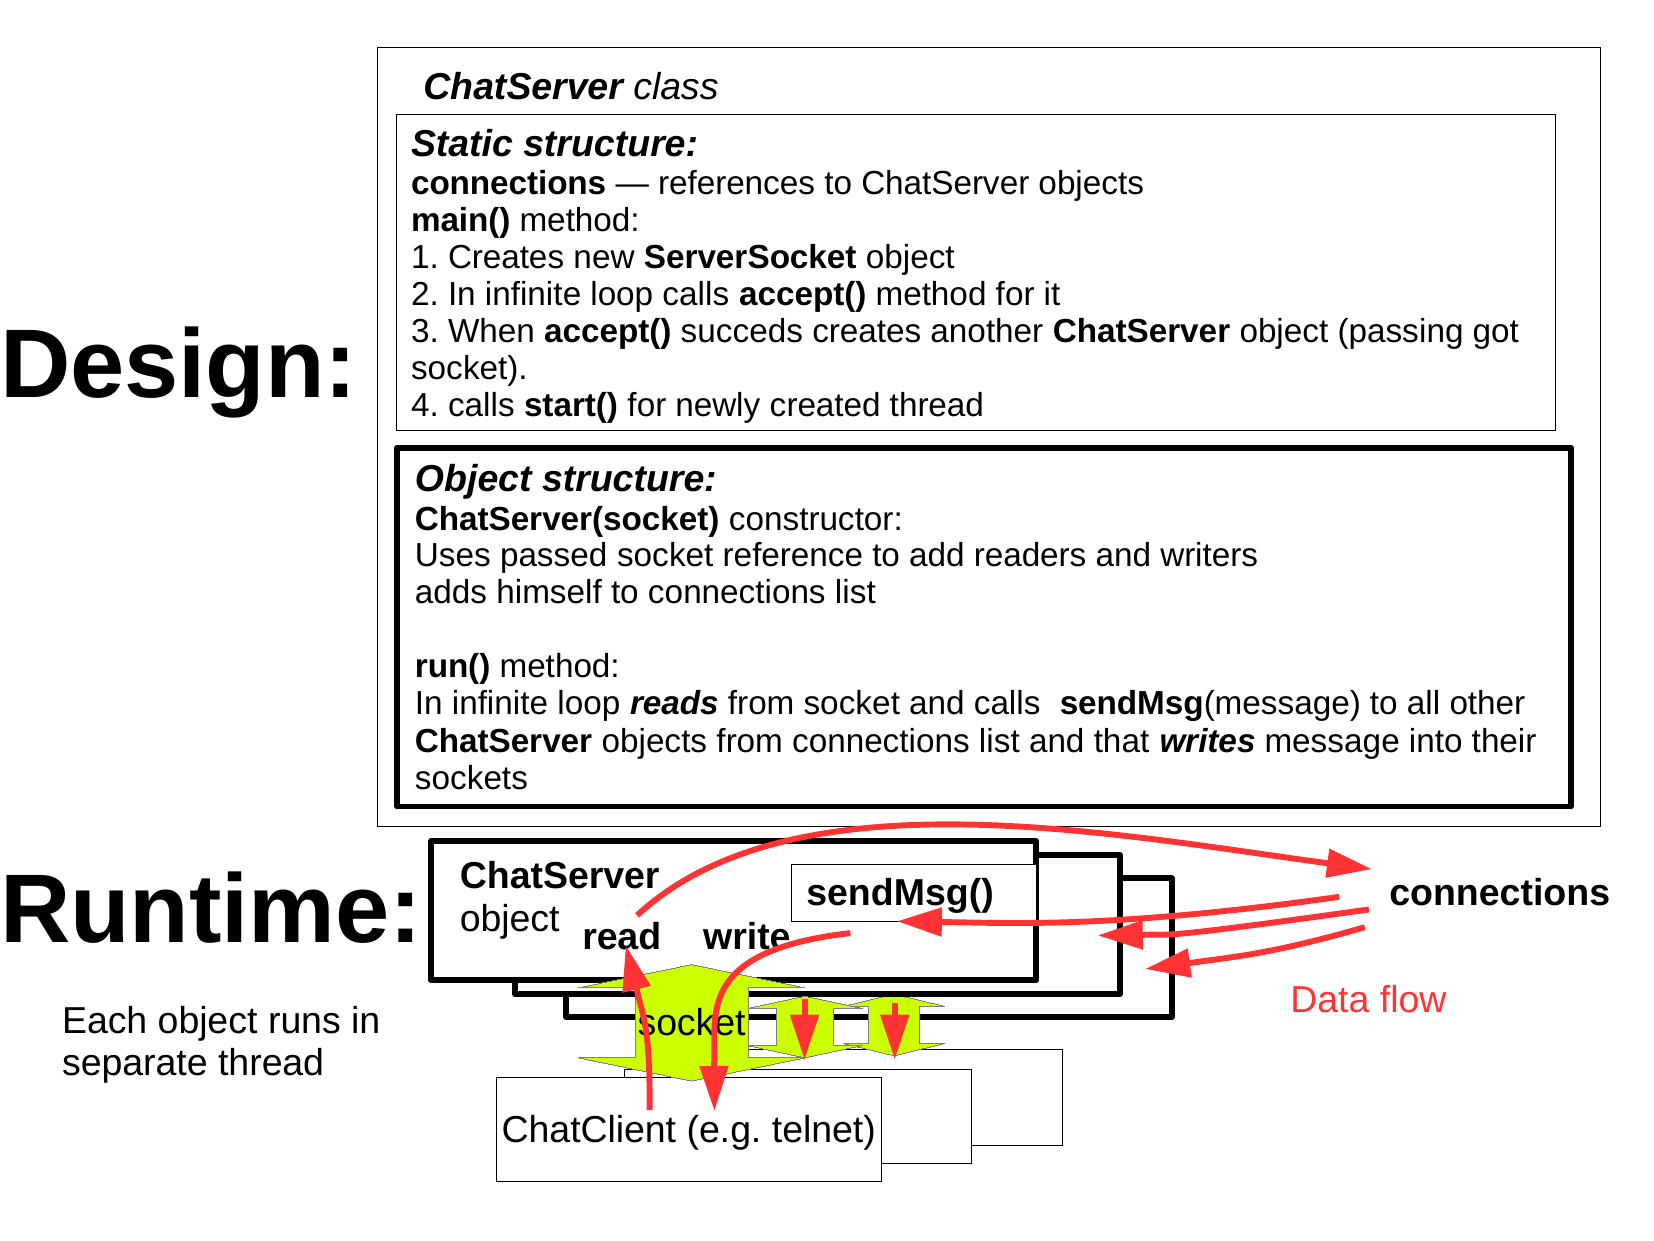

ChatServer class
Static structure:
connections — references to ChatServer objects
main() method:
1. Creates new ServerSocket object
2. In infinite loop calls accept() method for it
3. When accept() succeds creates another ChatServer object (passing got socket).
4. calls start() for newly created thread
# Design: Runtime:
Object structure:
ChatServer(socket) constructor:
Uses passed socket reference to add readers and writers
adds himself to connections list
run() method:
In infinite loop reads from socket and calls sendMsg(message) to all other ChatServer objects from connections list and that writes message into their sockets
ChatServer object
sendMsg()
connections
read write
socket
Data flow
Each object runs in separate thread
ChatClient (e.g. telnet)